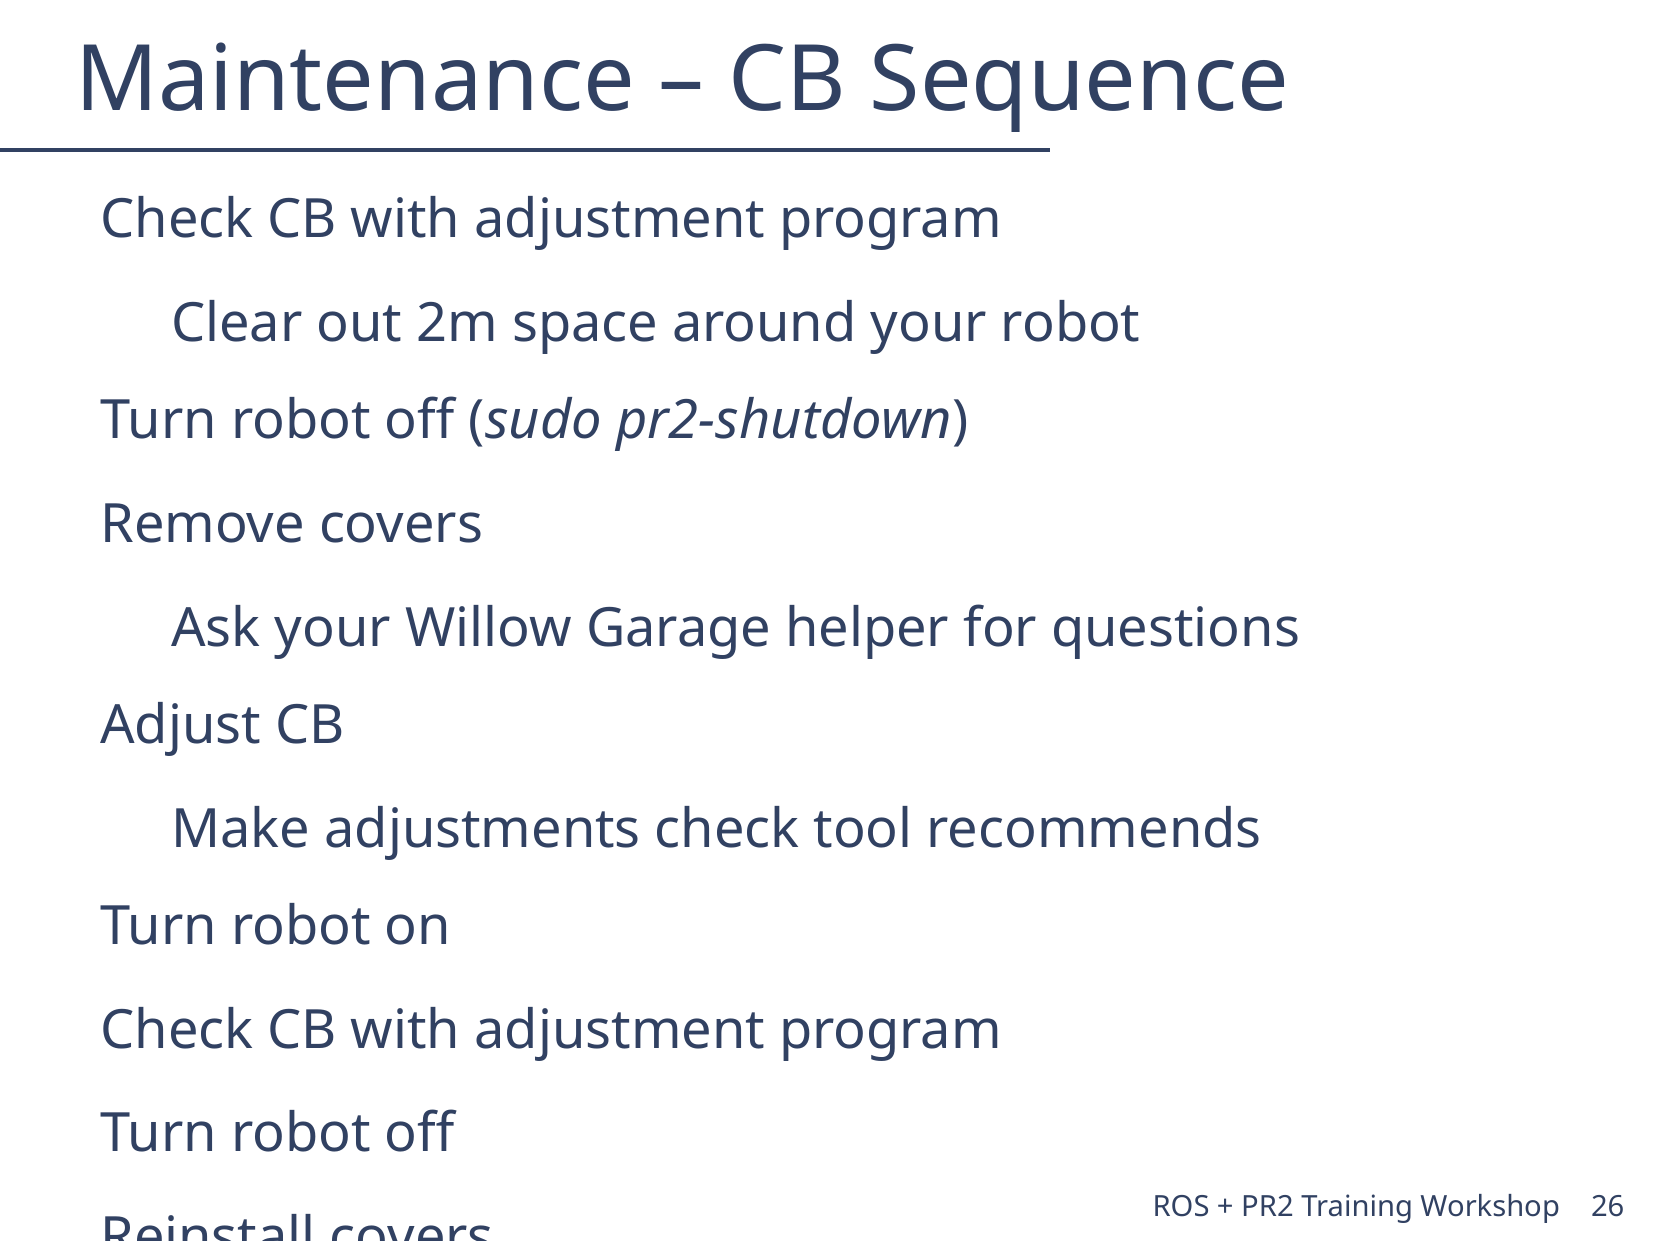

Maintenance – CB Sequence
# Check CB with adjustment program
Clear out 2m space around your robot
Turn robot off (sudo pr2-shutdown)
Remove covers
Ask your Willow Garage helper for questions
Adjust CB
Make adjustments check tool recommends
Turn robot on
Check CB with adjustment program
Turn robot off
Reinstall covers